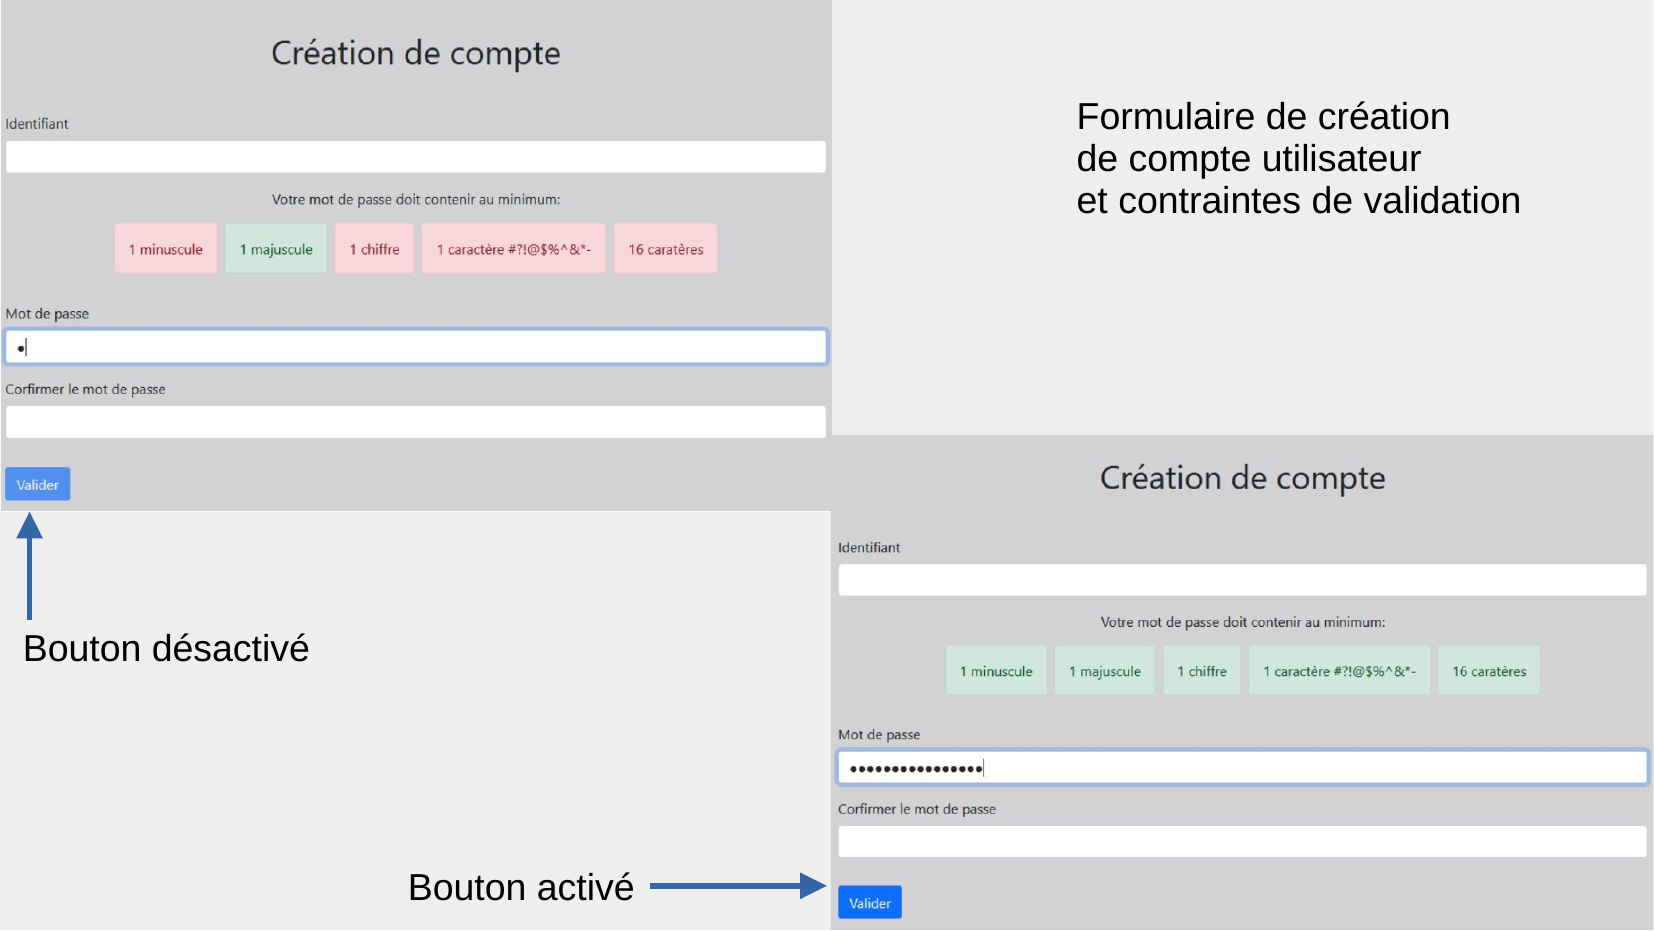

Formulaire de création
de compte utilisateur
et contraintes de validation
Bouton désactivé
Bouton activé